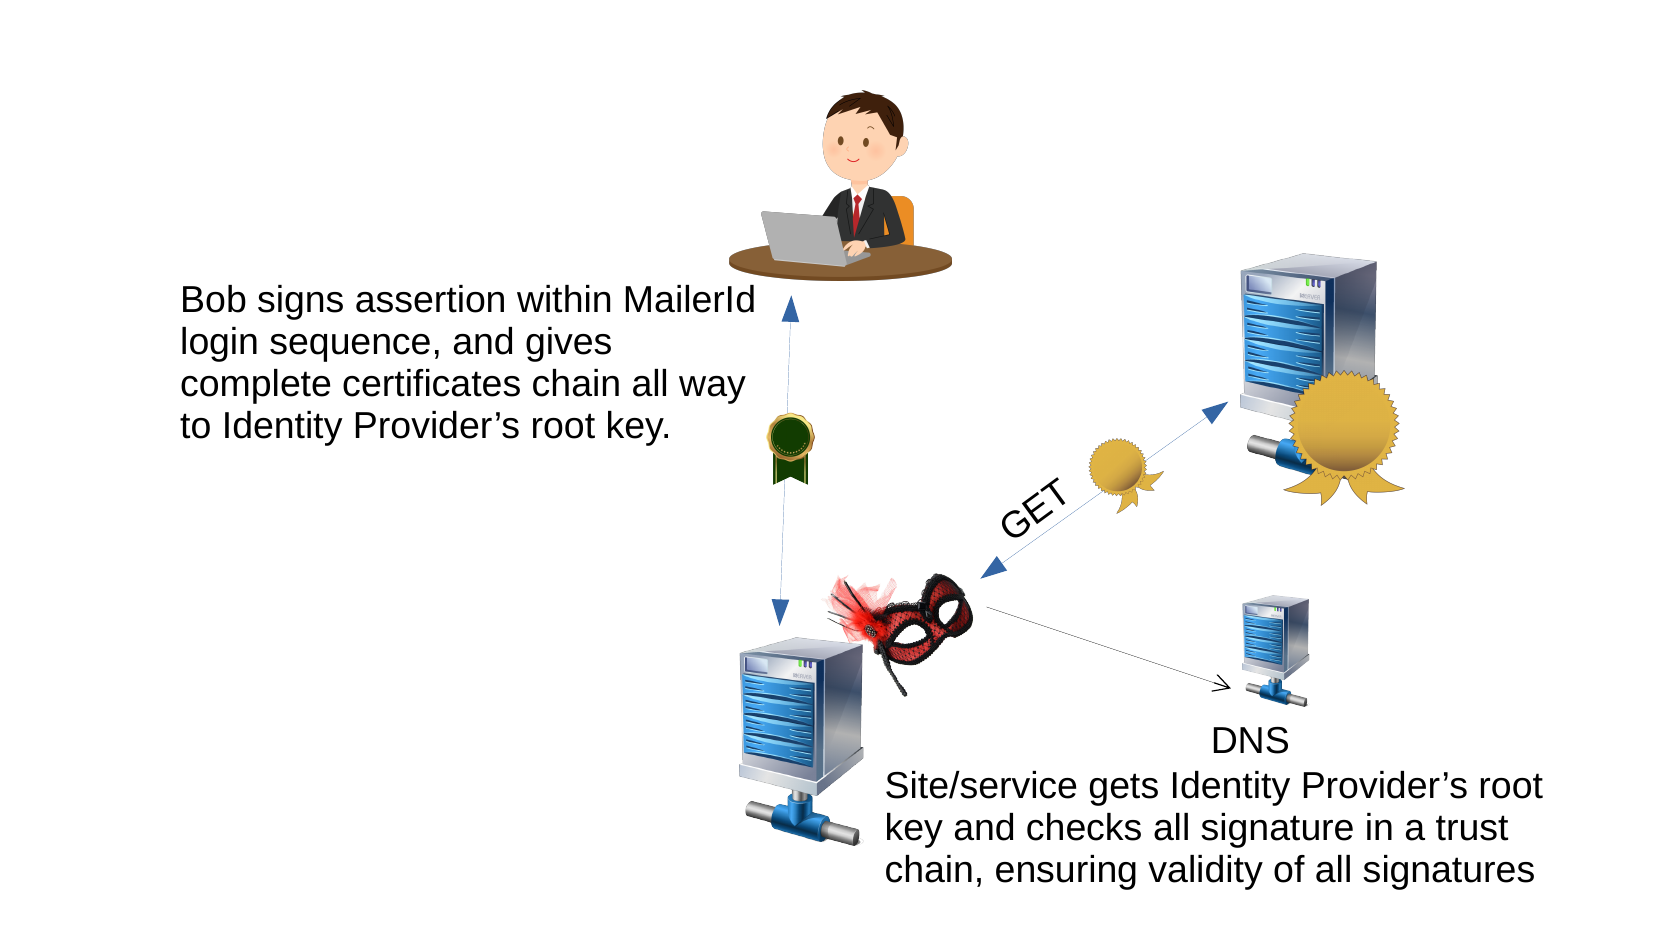

Bob signs assertion within MailerId login sequence, and gives complete certificates chain all way to Identity Provider’s root key.
GET
DNS
Site/service gets Identity Provider’s root key and checks all signature in a trust chain, ensuring validity of all signatures